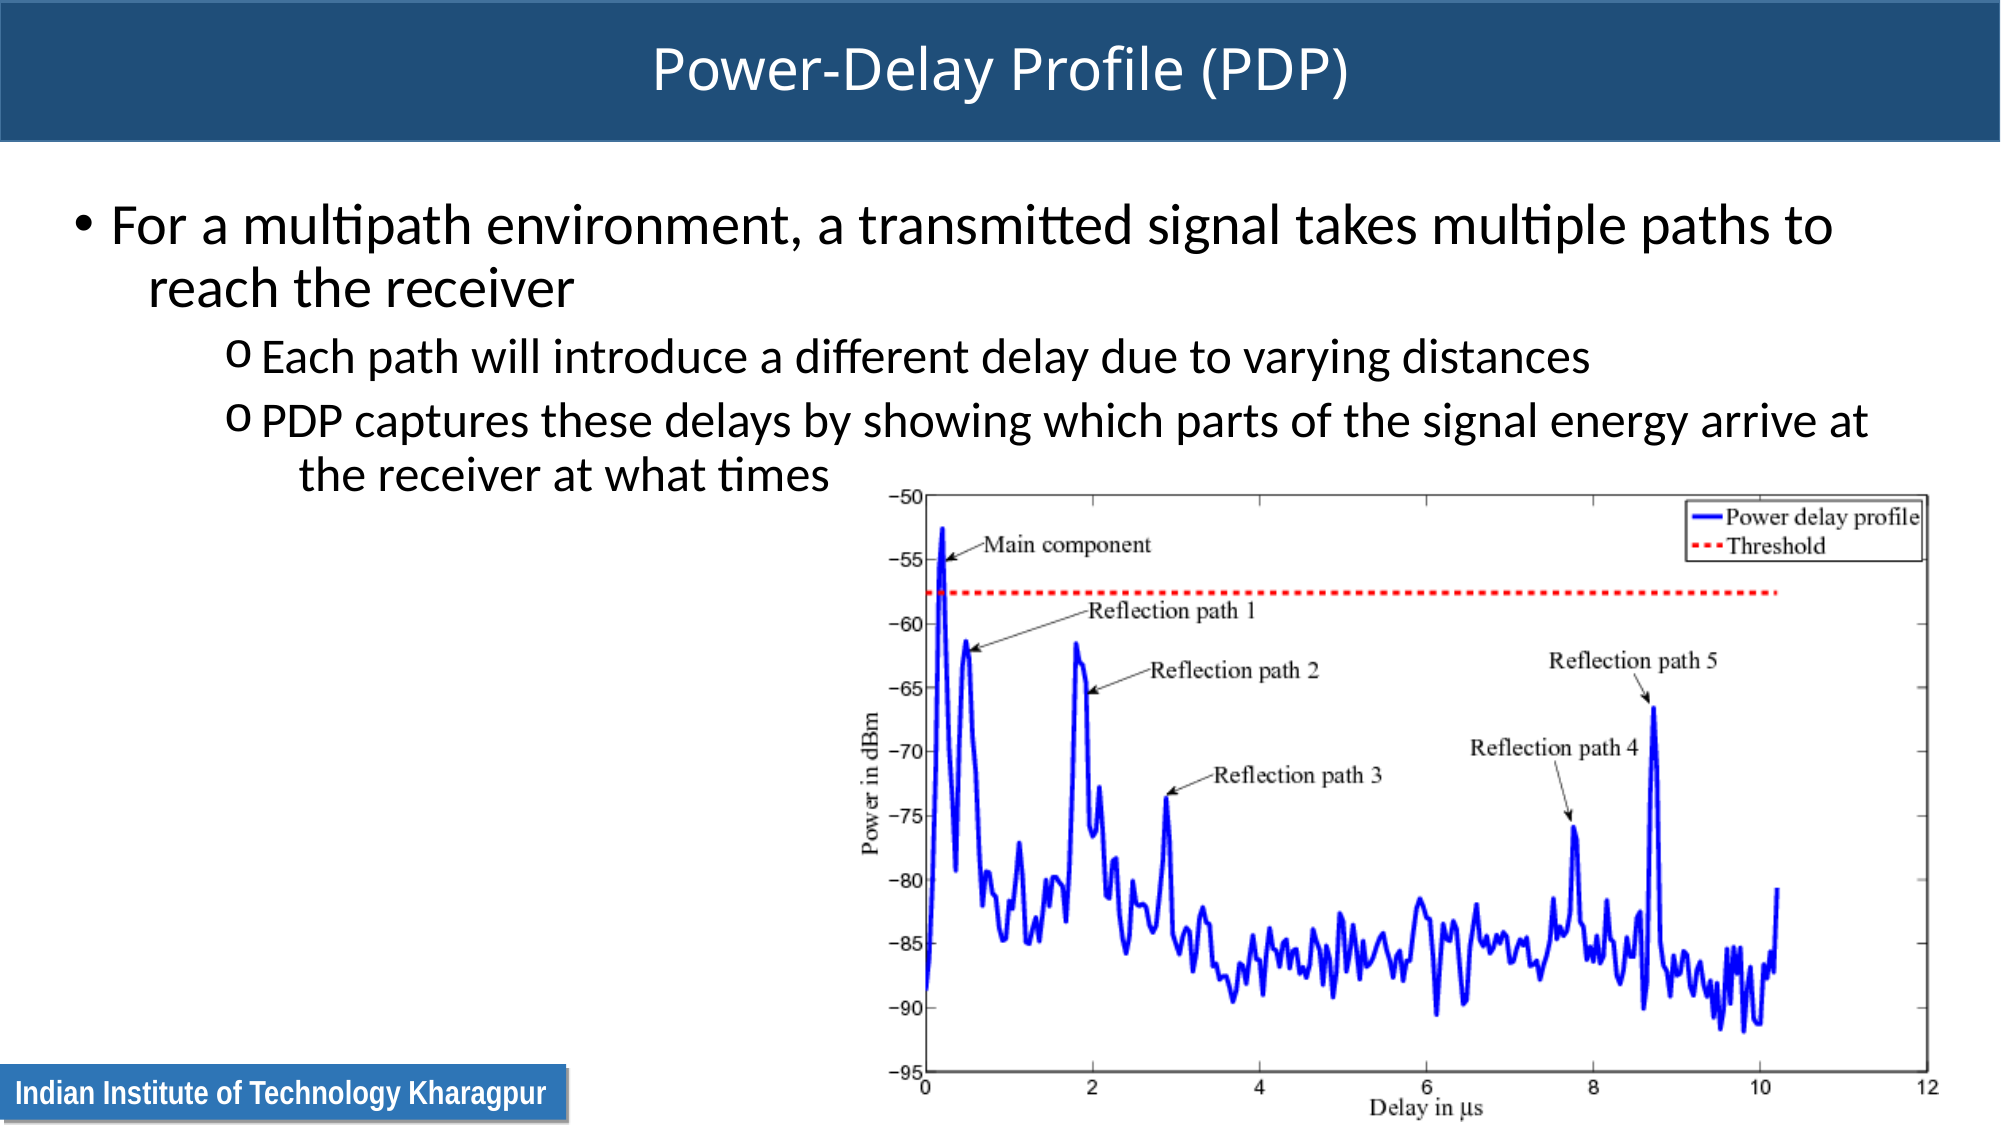

Power-Delay Profile (PDP)
# For a multipath environment, a transmitted signal takes multiple paths to reach the receiver
Each path will introduce a different delay due to varying distances
PDP captures these delays by showing which parts of the signal energy arrive at the receiver at what times